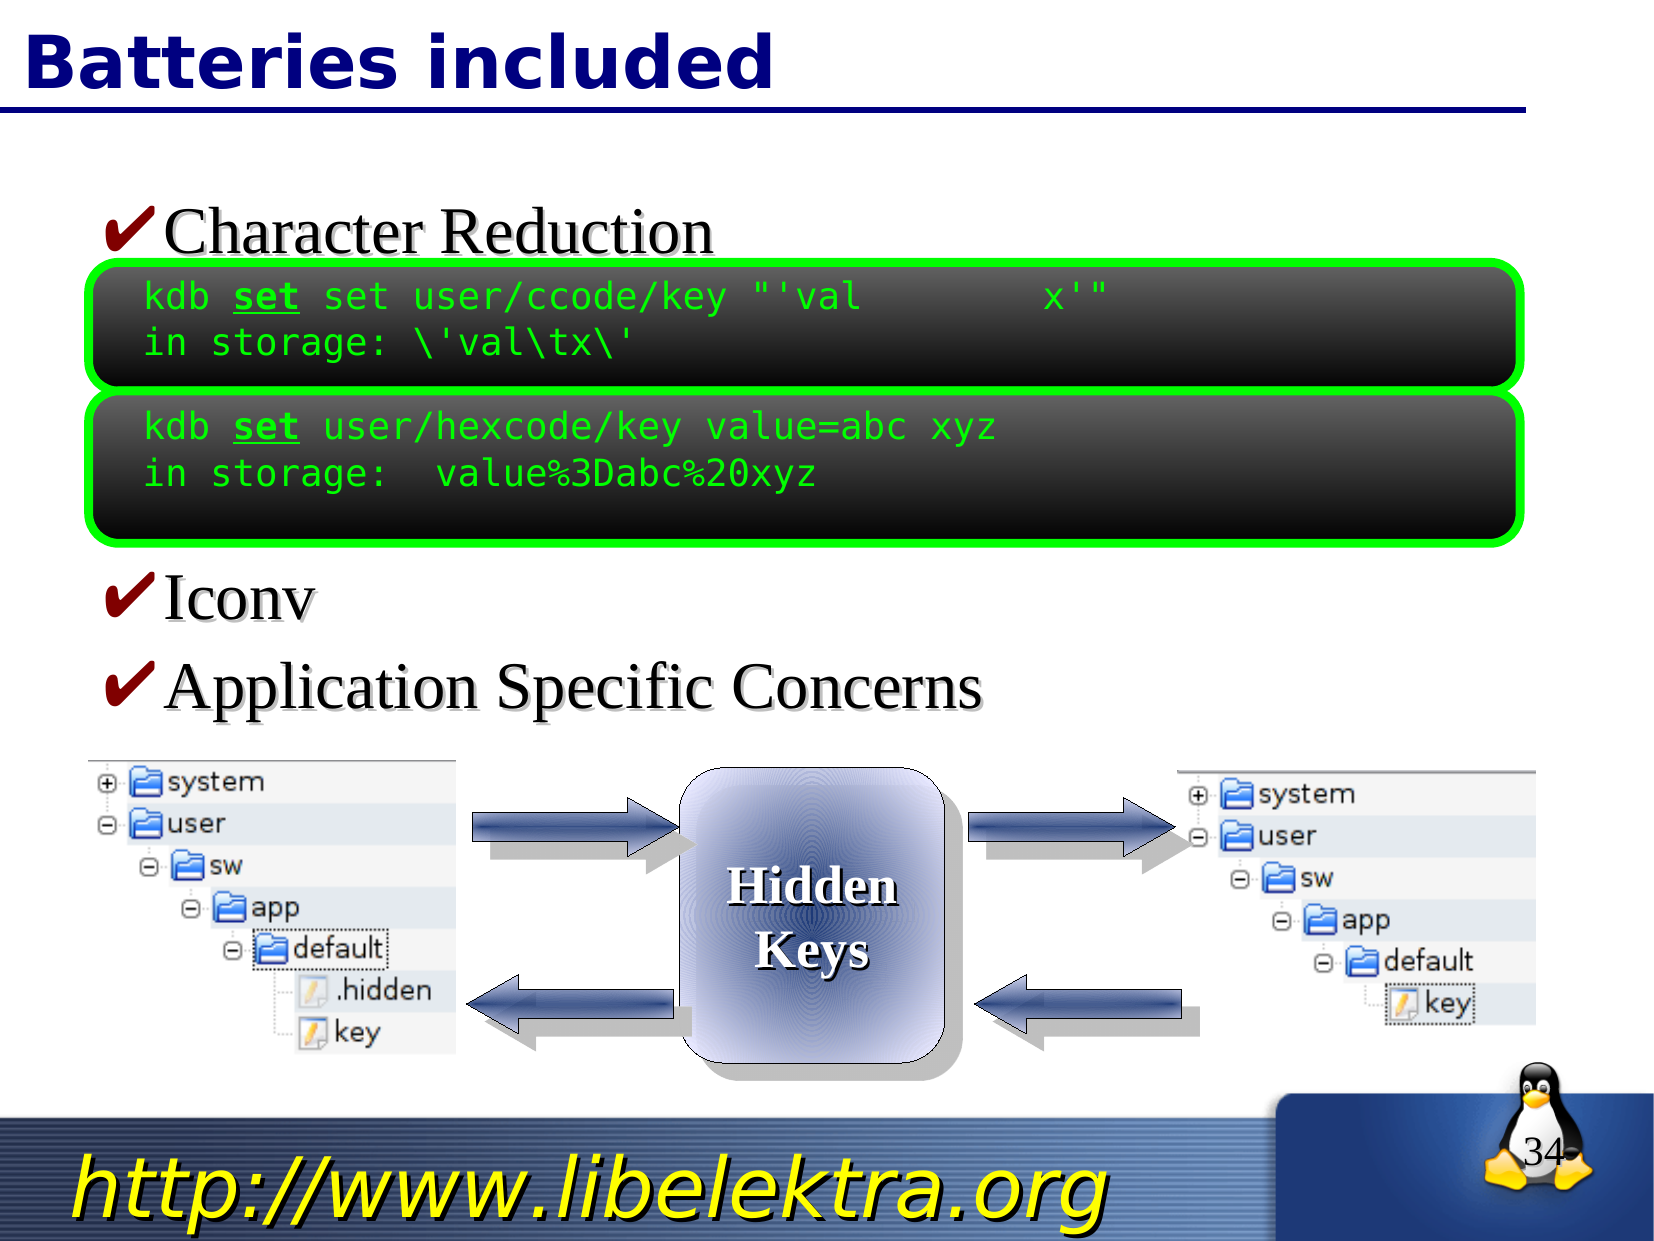

Batteries included
Character Reduction
kdb set set user/ccode/key "'val x'"
in storage: \'val\tx\'
kdb set user/hexcode/key value=abc xyz
in storage: value%3Dabc%20xyz
Iconv
Application Specific Concerns
Hidden
Keys